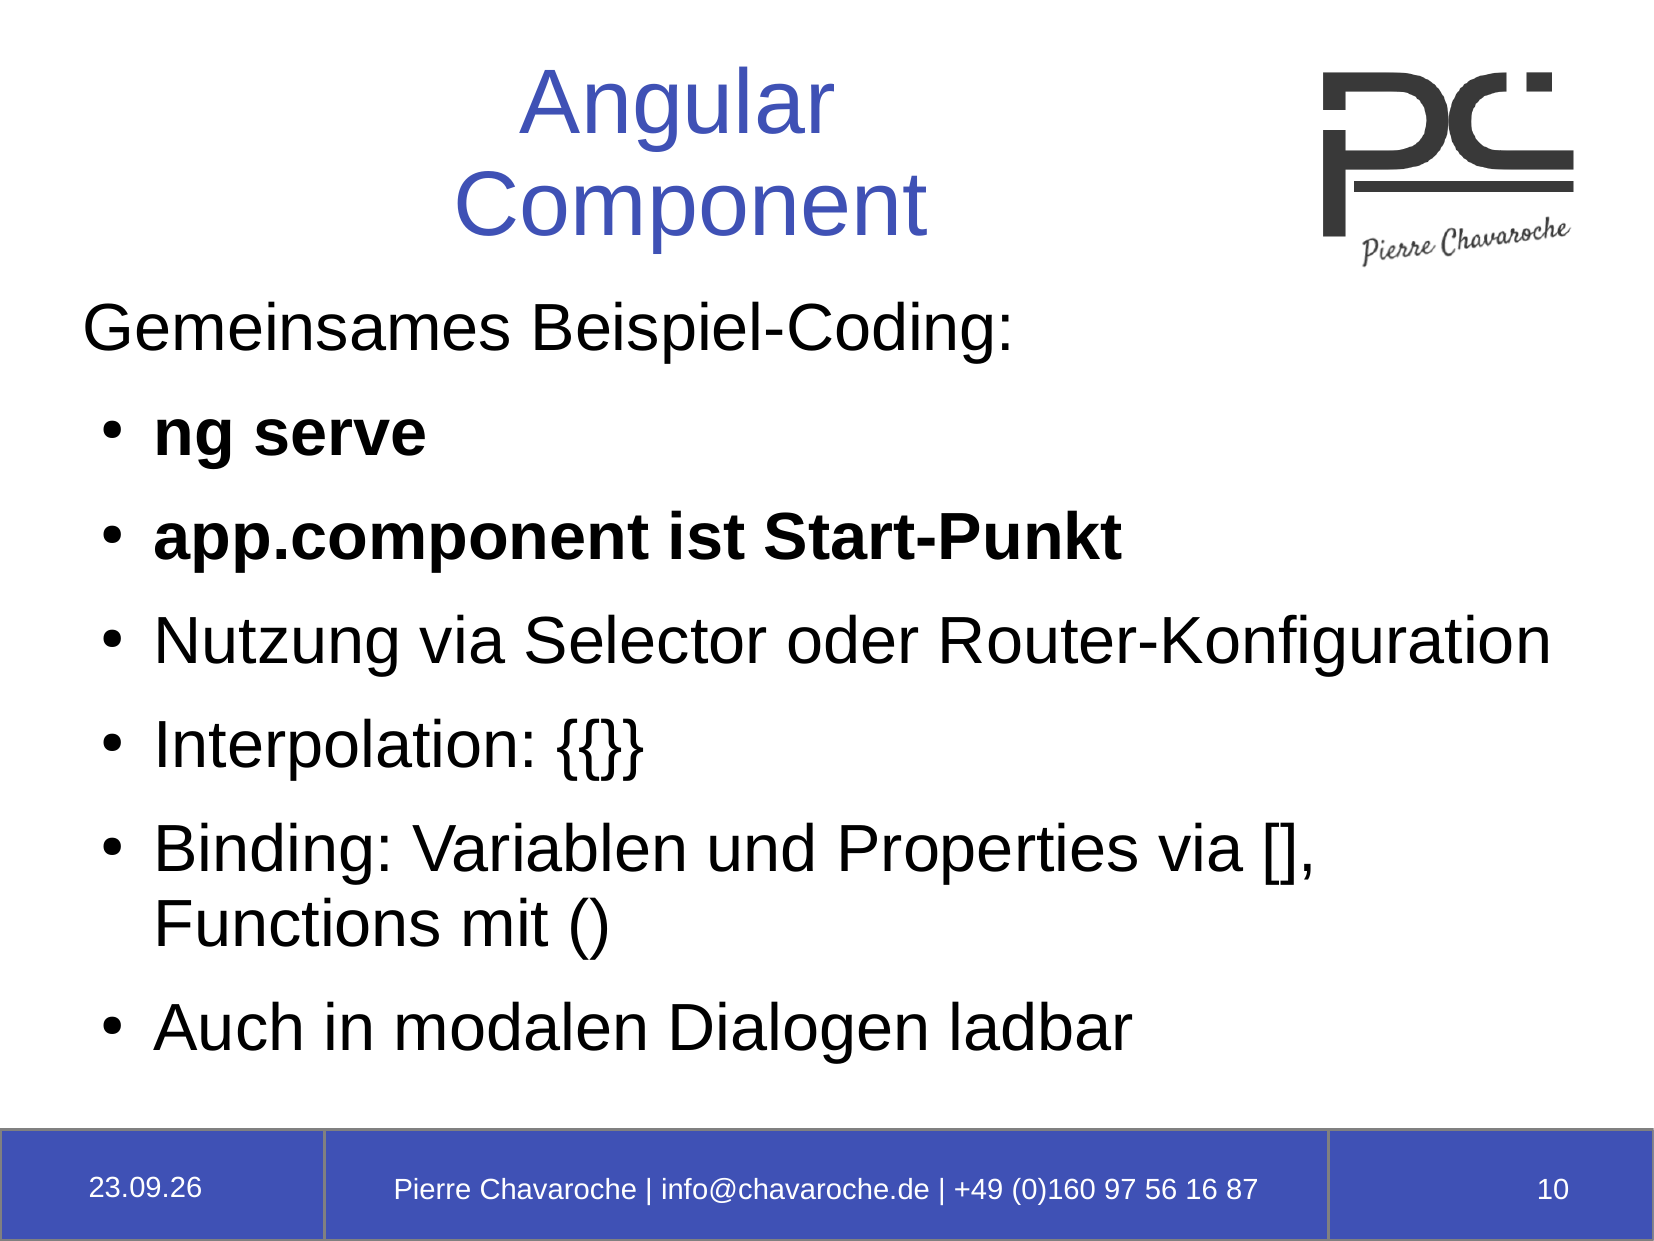

# Angular Component
Gemeinsames Beispiel-Coding:
ng serve
app.component ist Start-Punkt
Nutzung via Selector oder Router-Konfiguration
Interpolation: {{}}
Binding: Variablen und Properties via [], Functions mit ()
Auch in modalen Dialogen ladbar
Pierre Chavaroche | info@chavaroche.de | +49 (0)160 97 56 16 87
10